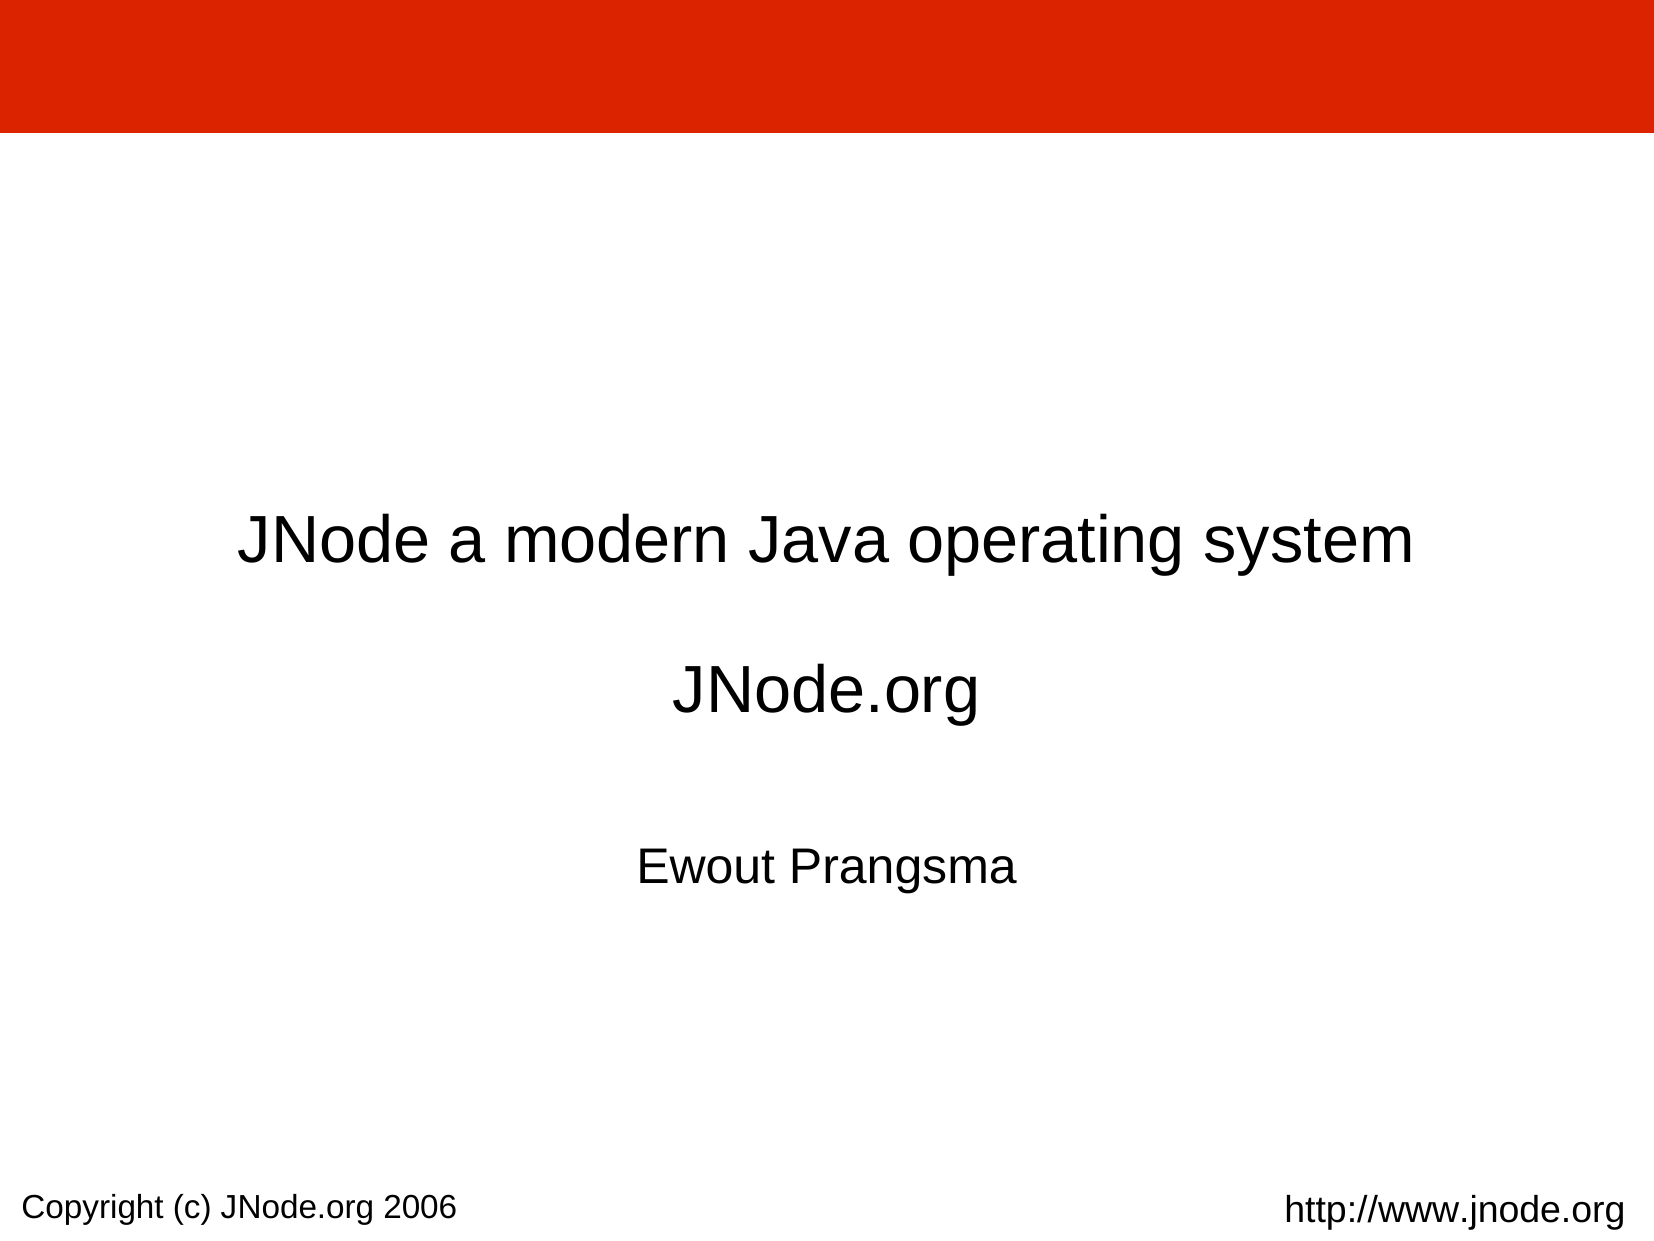

#
JNode a modern Java operating system
JNode.org
Ewout Prangsma